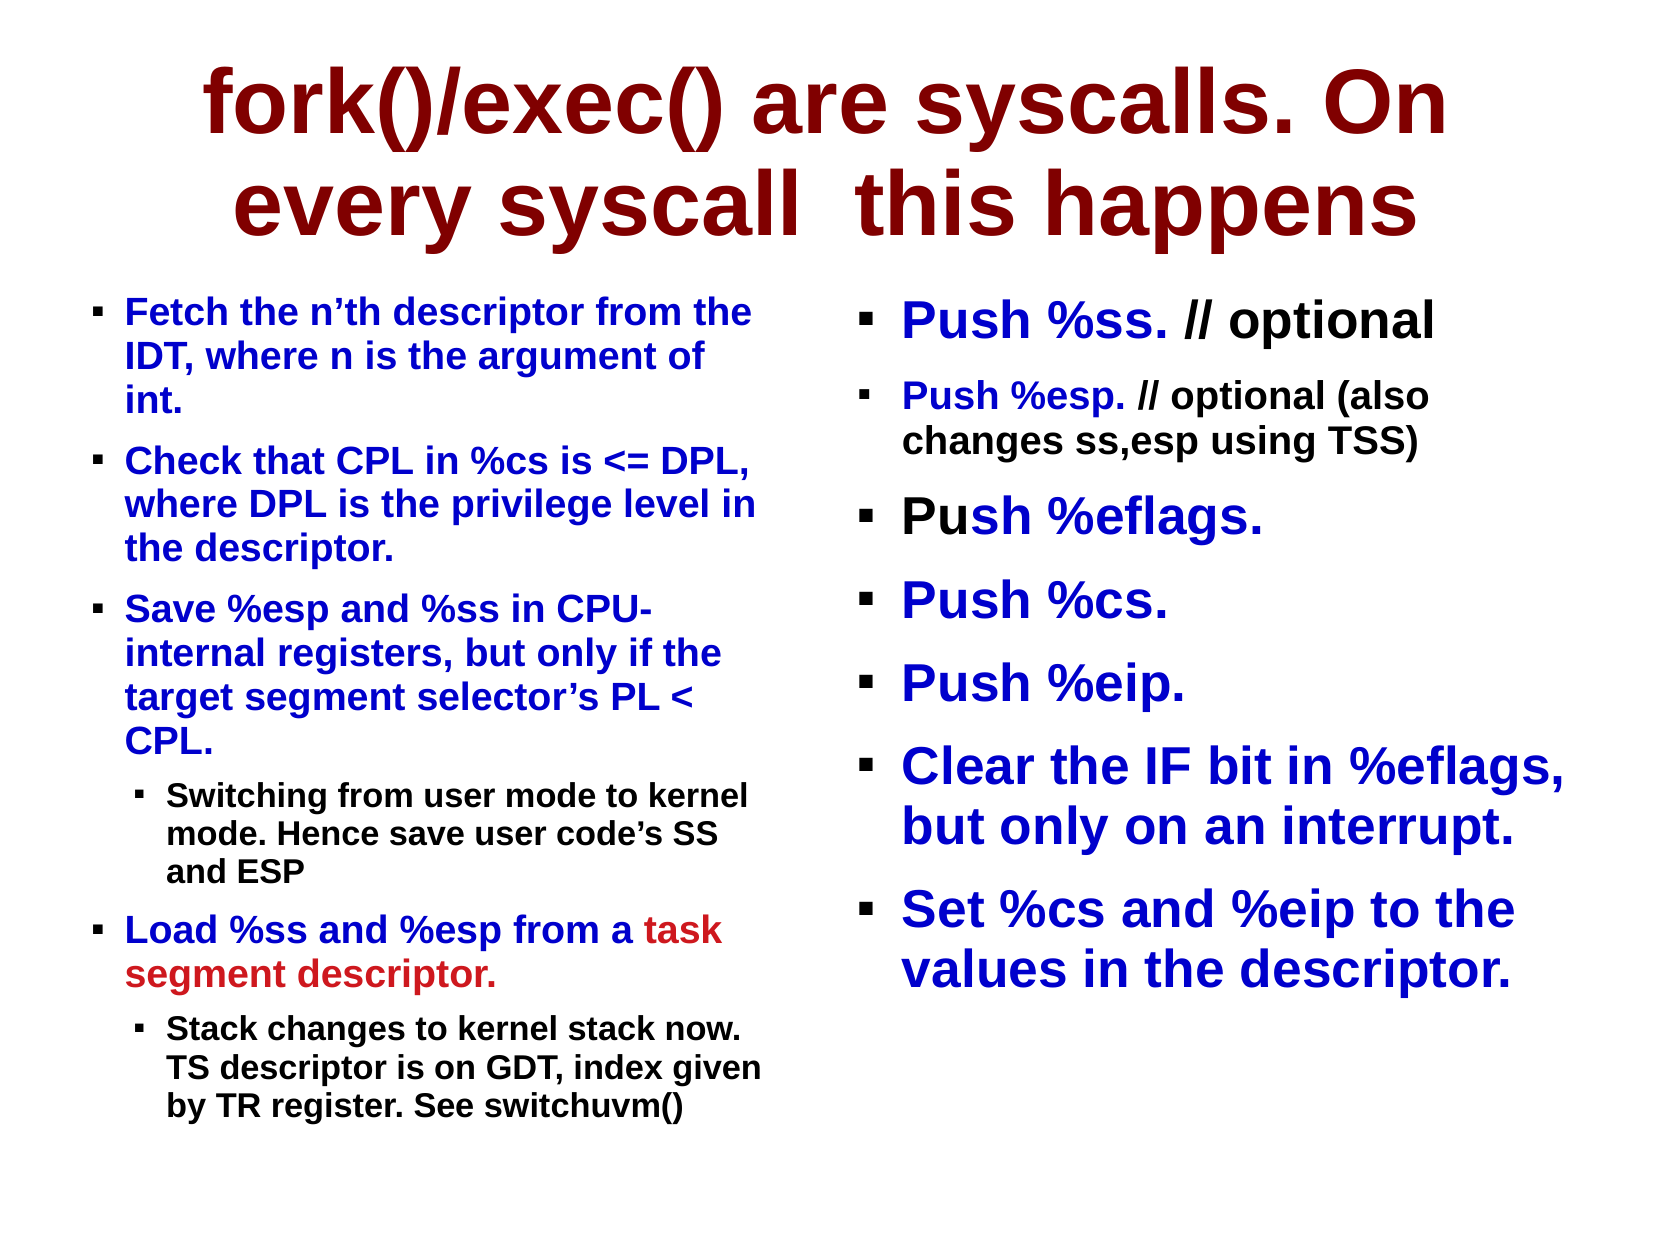

# fork()/exec() are syscalls. On every syscall this happens
Fetch the n’th descriptor from the IDT, where n is the argument of int.
Check that CPL in %cs is <= DPL, where DPL is the privilege level in the descriptor.
Save %esp and %ss in CPU-internal registers, but only if the target segment selector’s PL < CPL.
Switching from user mode to kernel mode. Hence save user code’s SS and ESP
Load %ss and %esp from a task segment descriptor.
Stack changes to kernel stack now. TS descriptor is on GDT, index given by TR register. See switchuvm()
Push %ss. // optional
Push %esp. // optional (also changes ss,esp using TSS)
Push %eflags.
Push %cs.
Push %eip.
Clear the IF bit in %eflags, but only on an interrupt.
Set %cs and %eip to the values in the descriptor.